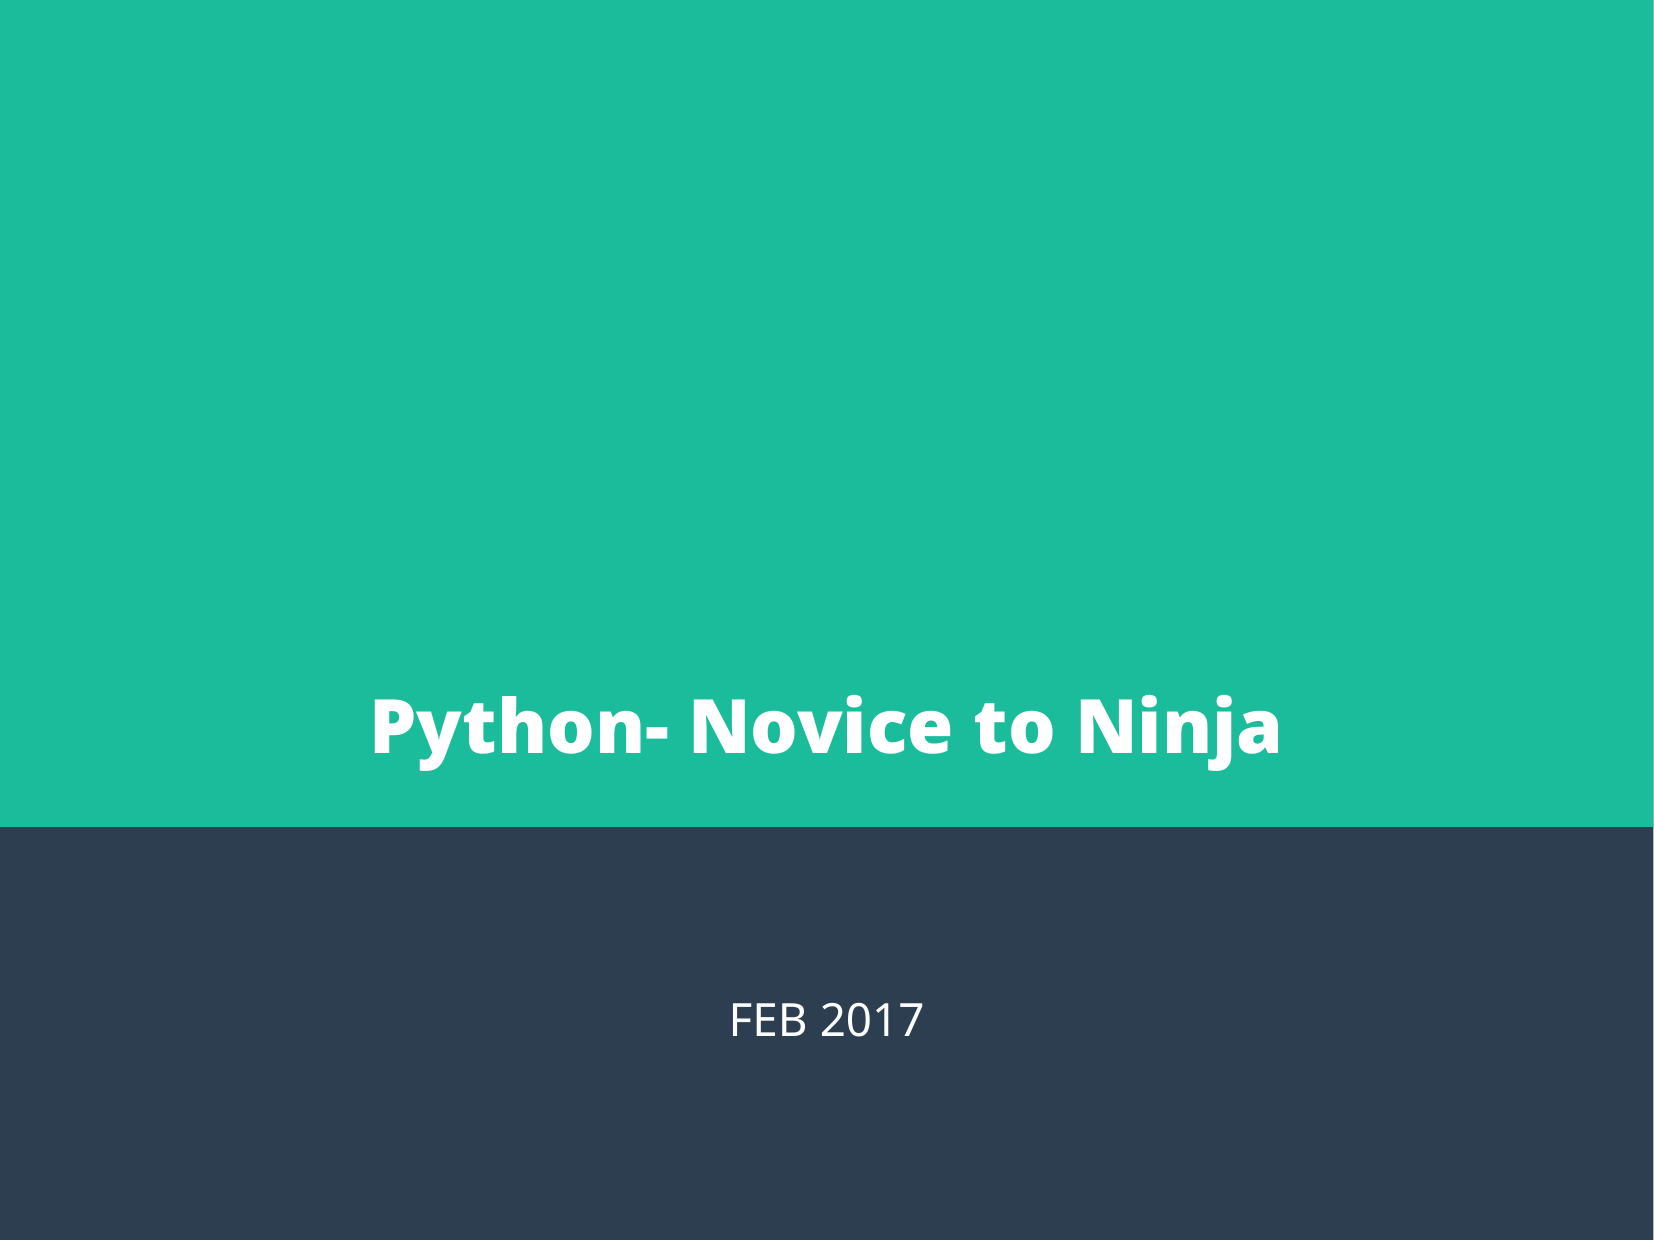

# Python- Novice to Ninja
FEB 2017